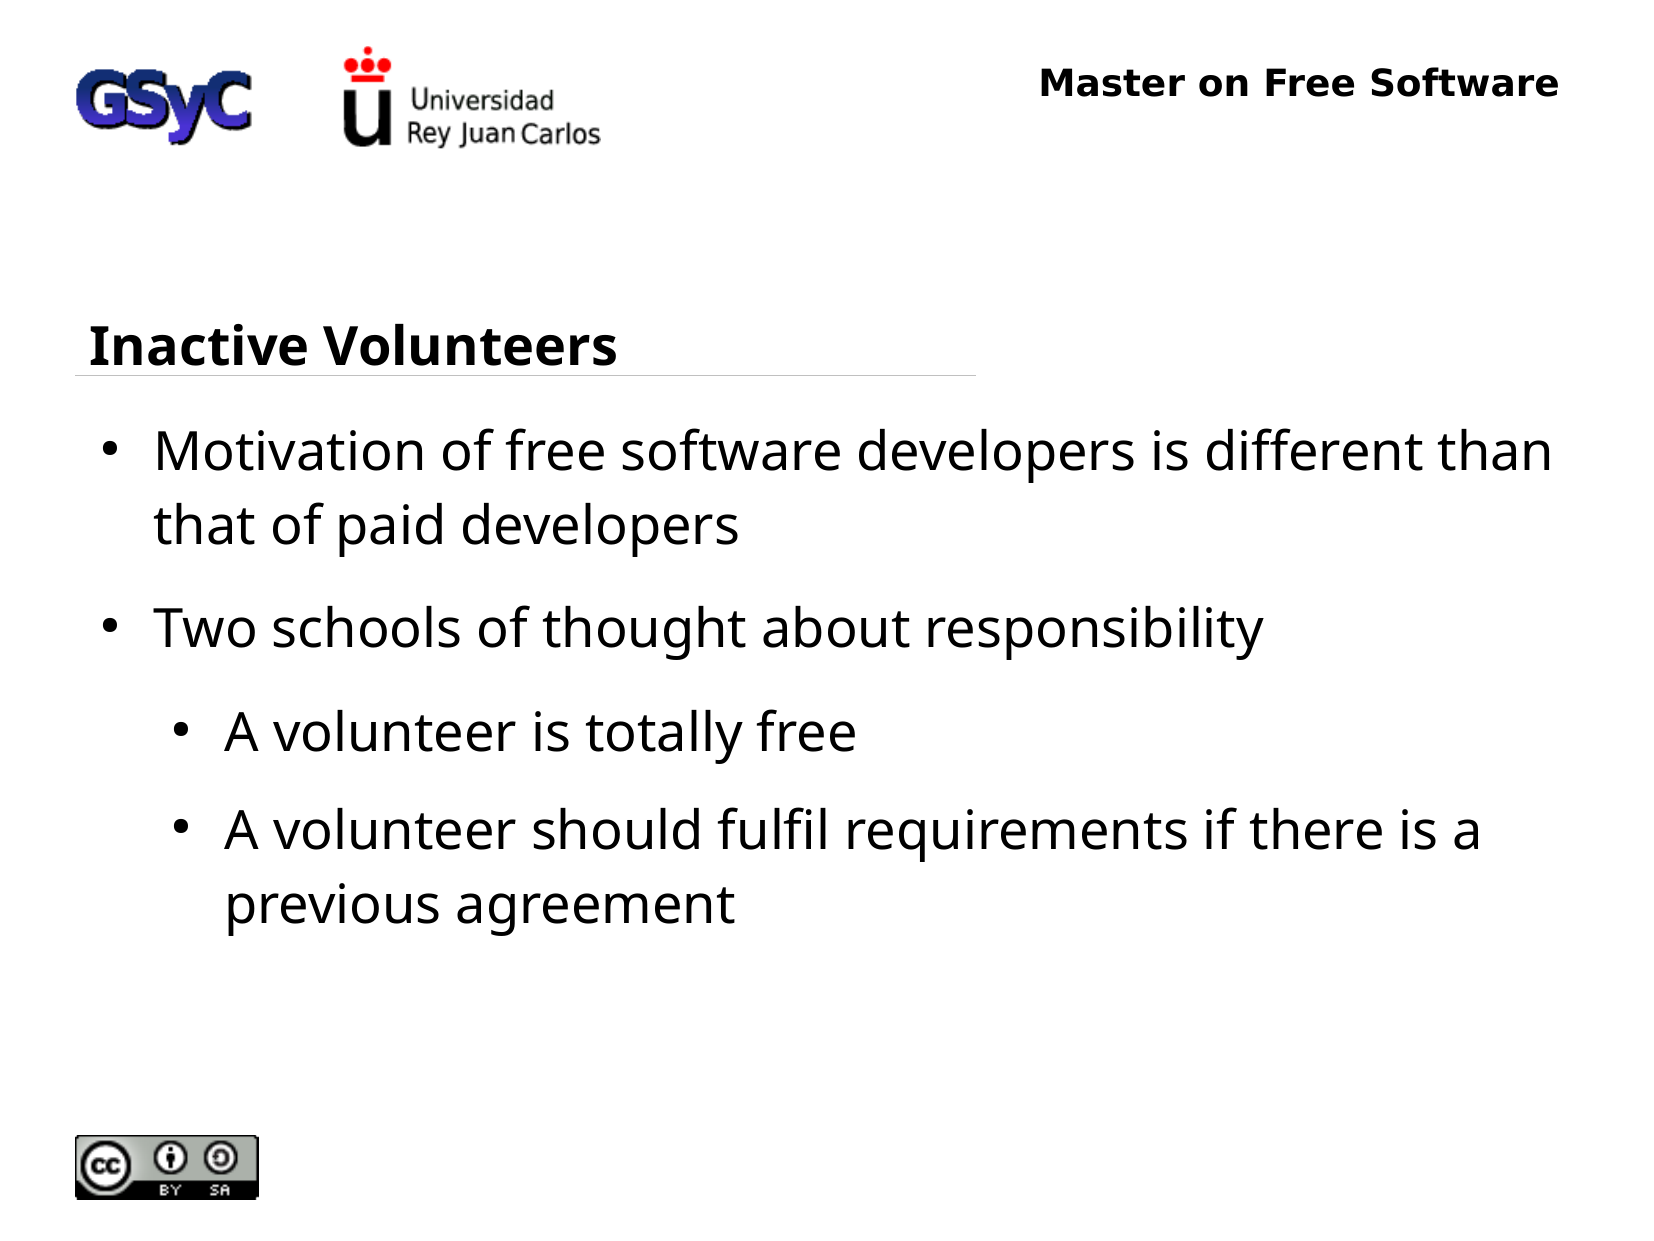

Inactive Volunteers
# Motivation of free software developers is different than that of paid developers
Two schools of thought about responsibility
A volunteer is totally free
A volunteer should fulfil requirements if there is a previous agreement